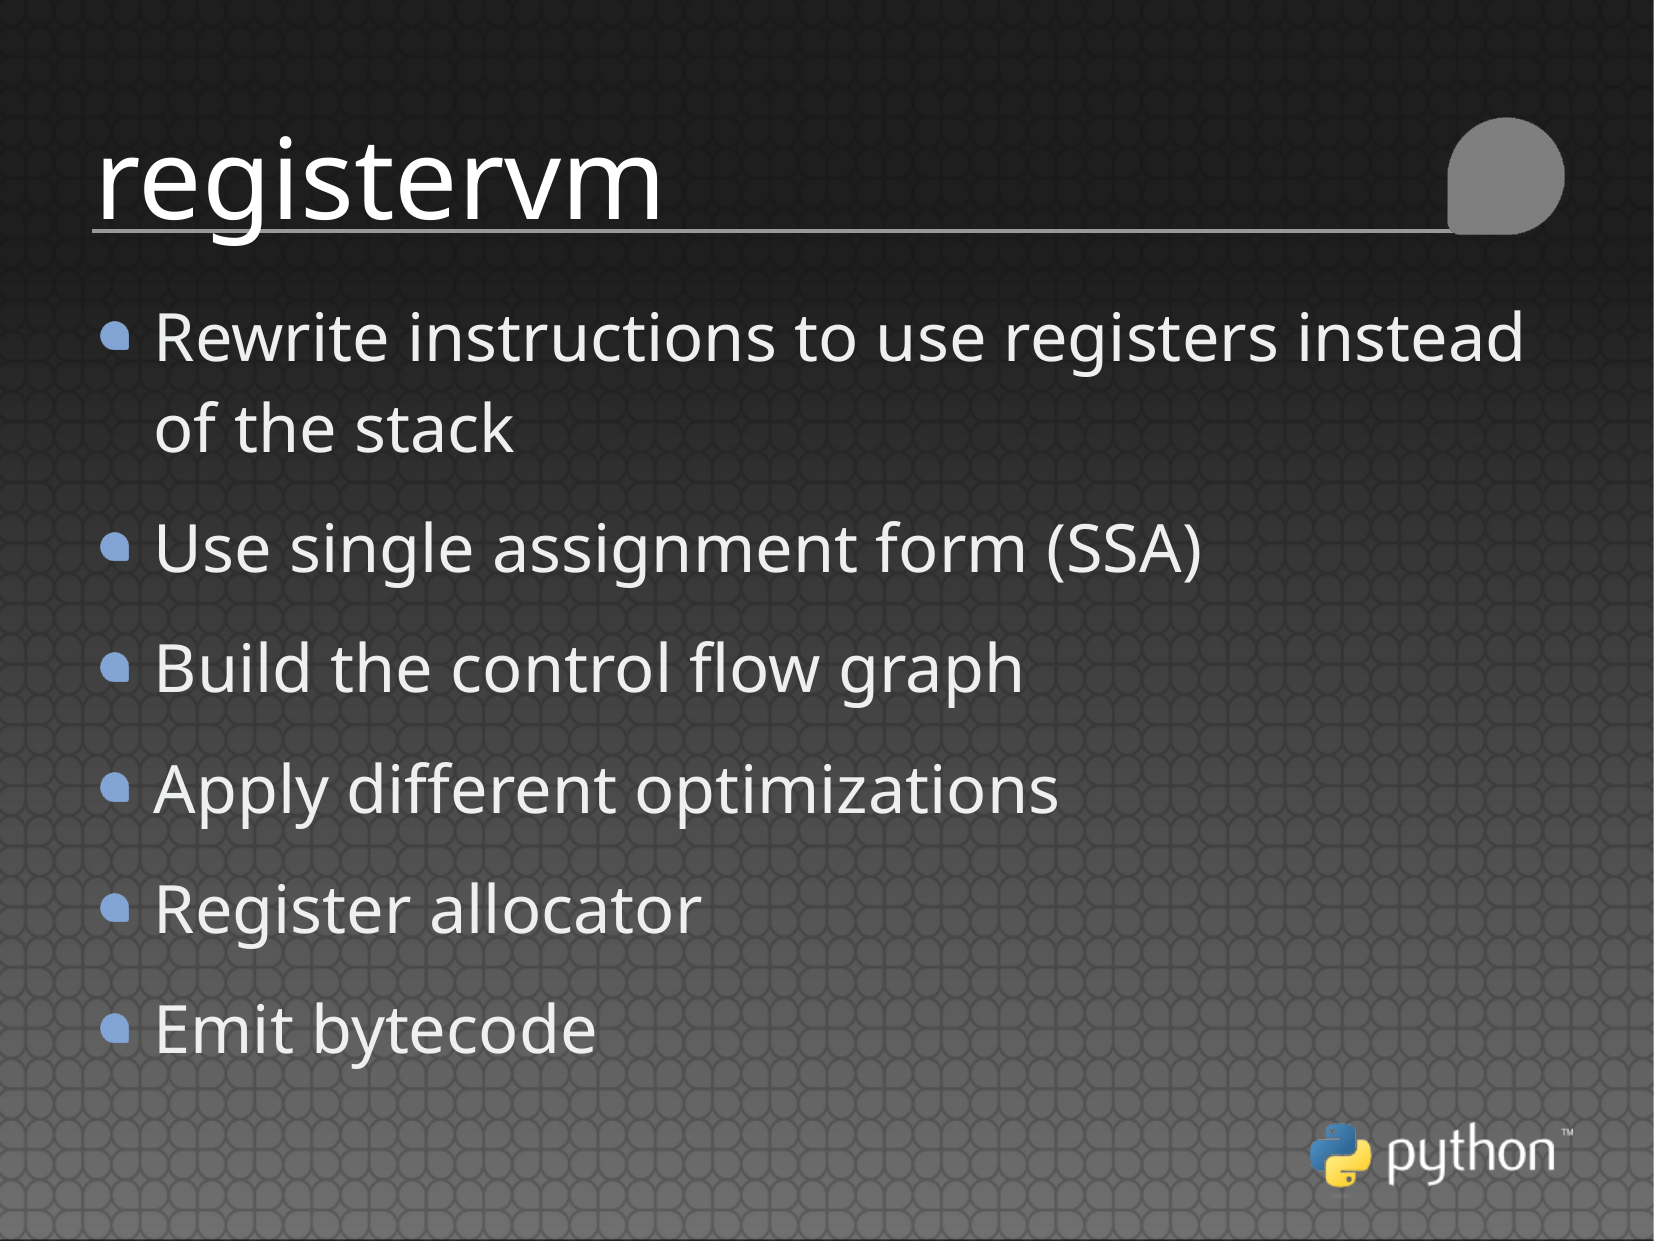

registervm
# Rewrite instructions to use registers instead of the stack
Use single assignment form (SSA)
Build the control flow graph
Apply different optimizations
Register allocator
Emit bytecode